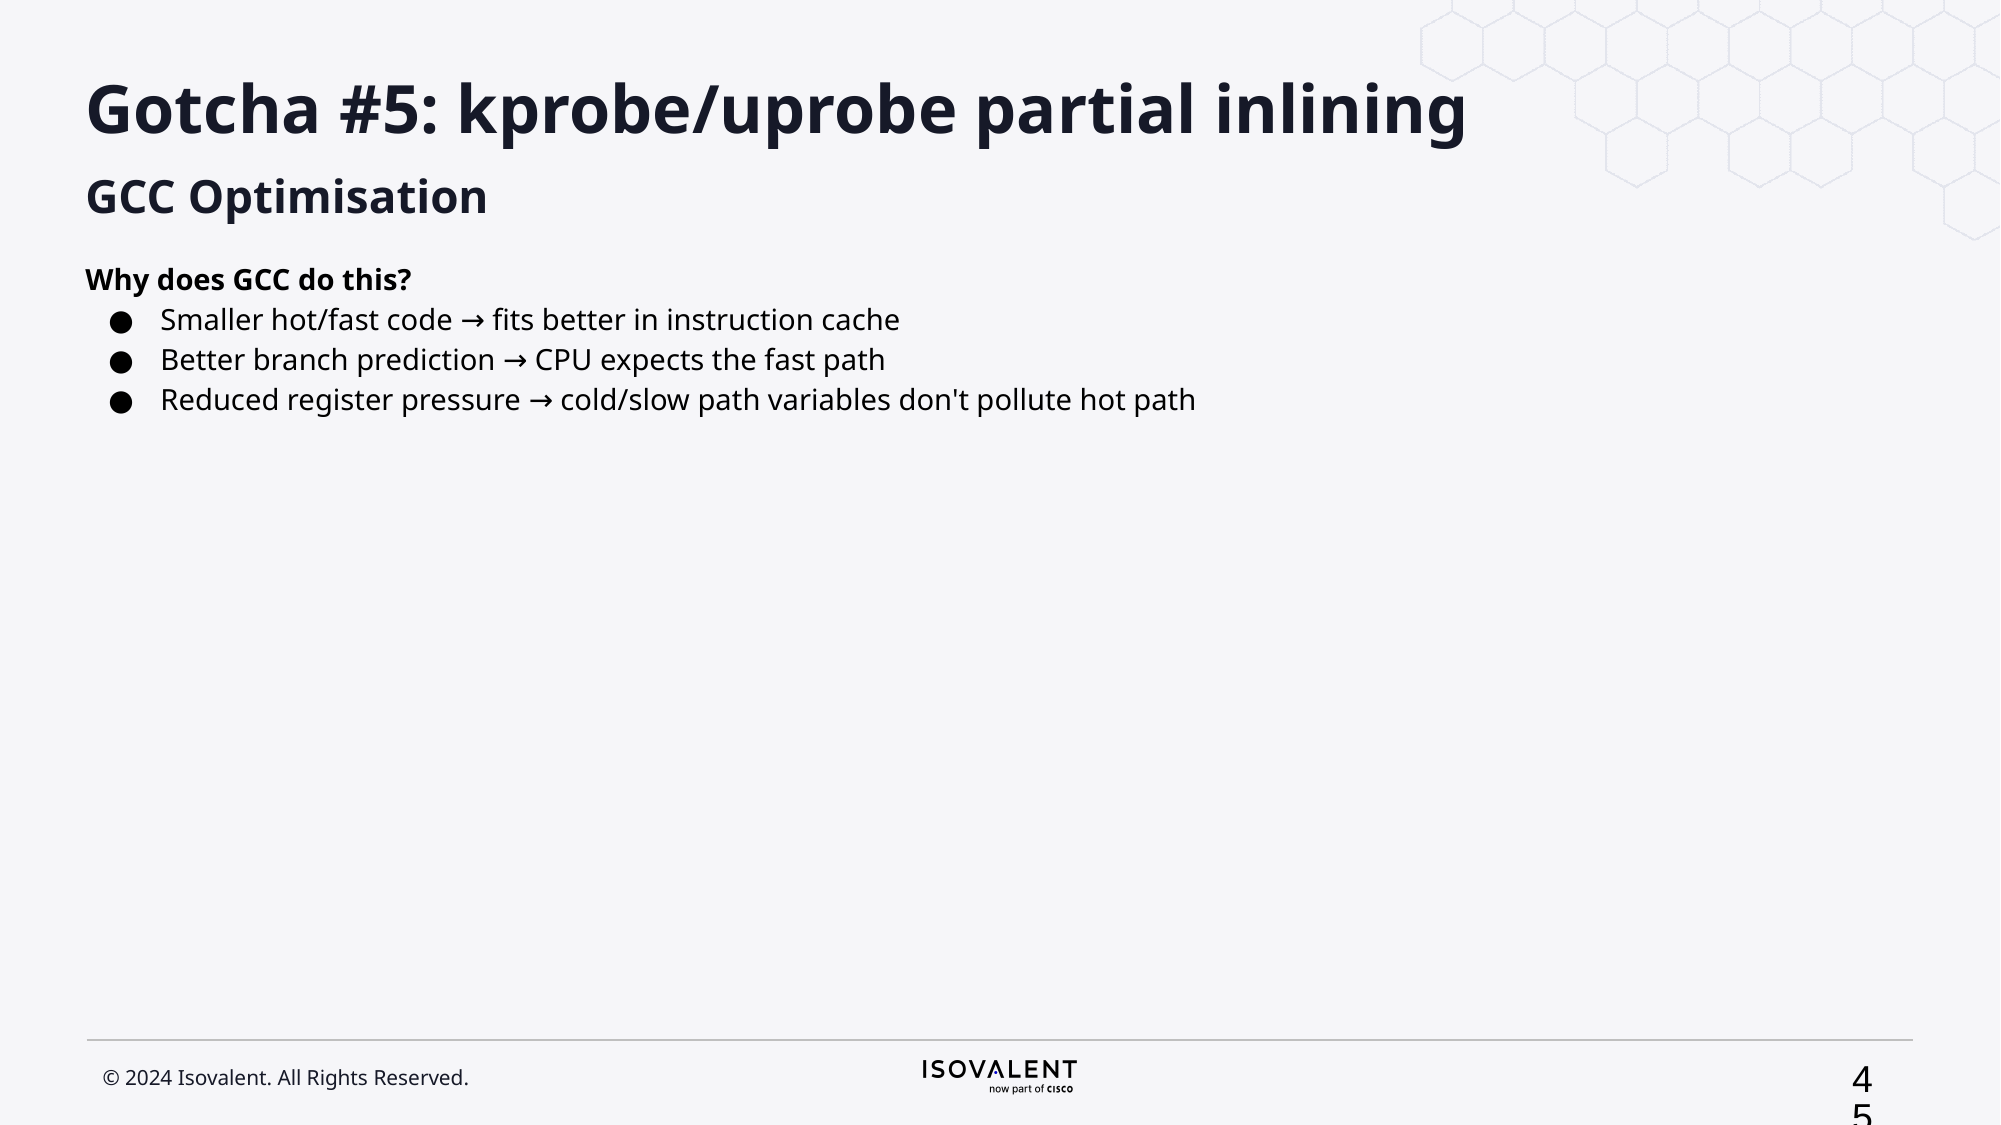

# Gotcha #5: kprobe/uprobe partial inlining
GCC Optimisation
Why does GCC do this?
Smaller hot/fast code → fits better in instruction cache
Better branch prediction → CPU expects the fast path
Reduced register pressure → cold/slow path variables don't pollute hot path